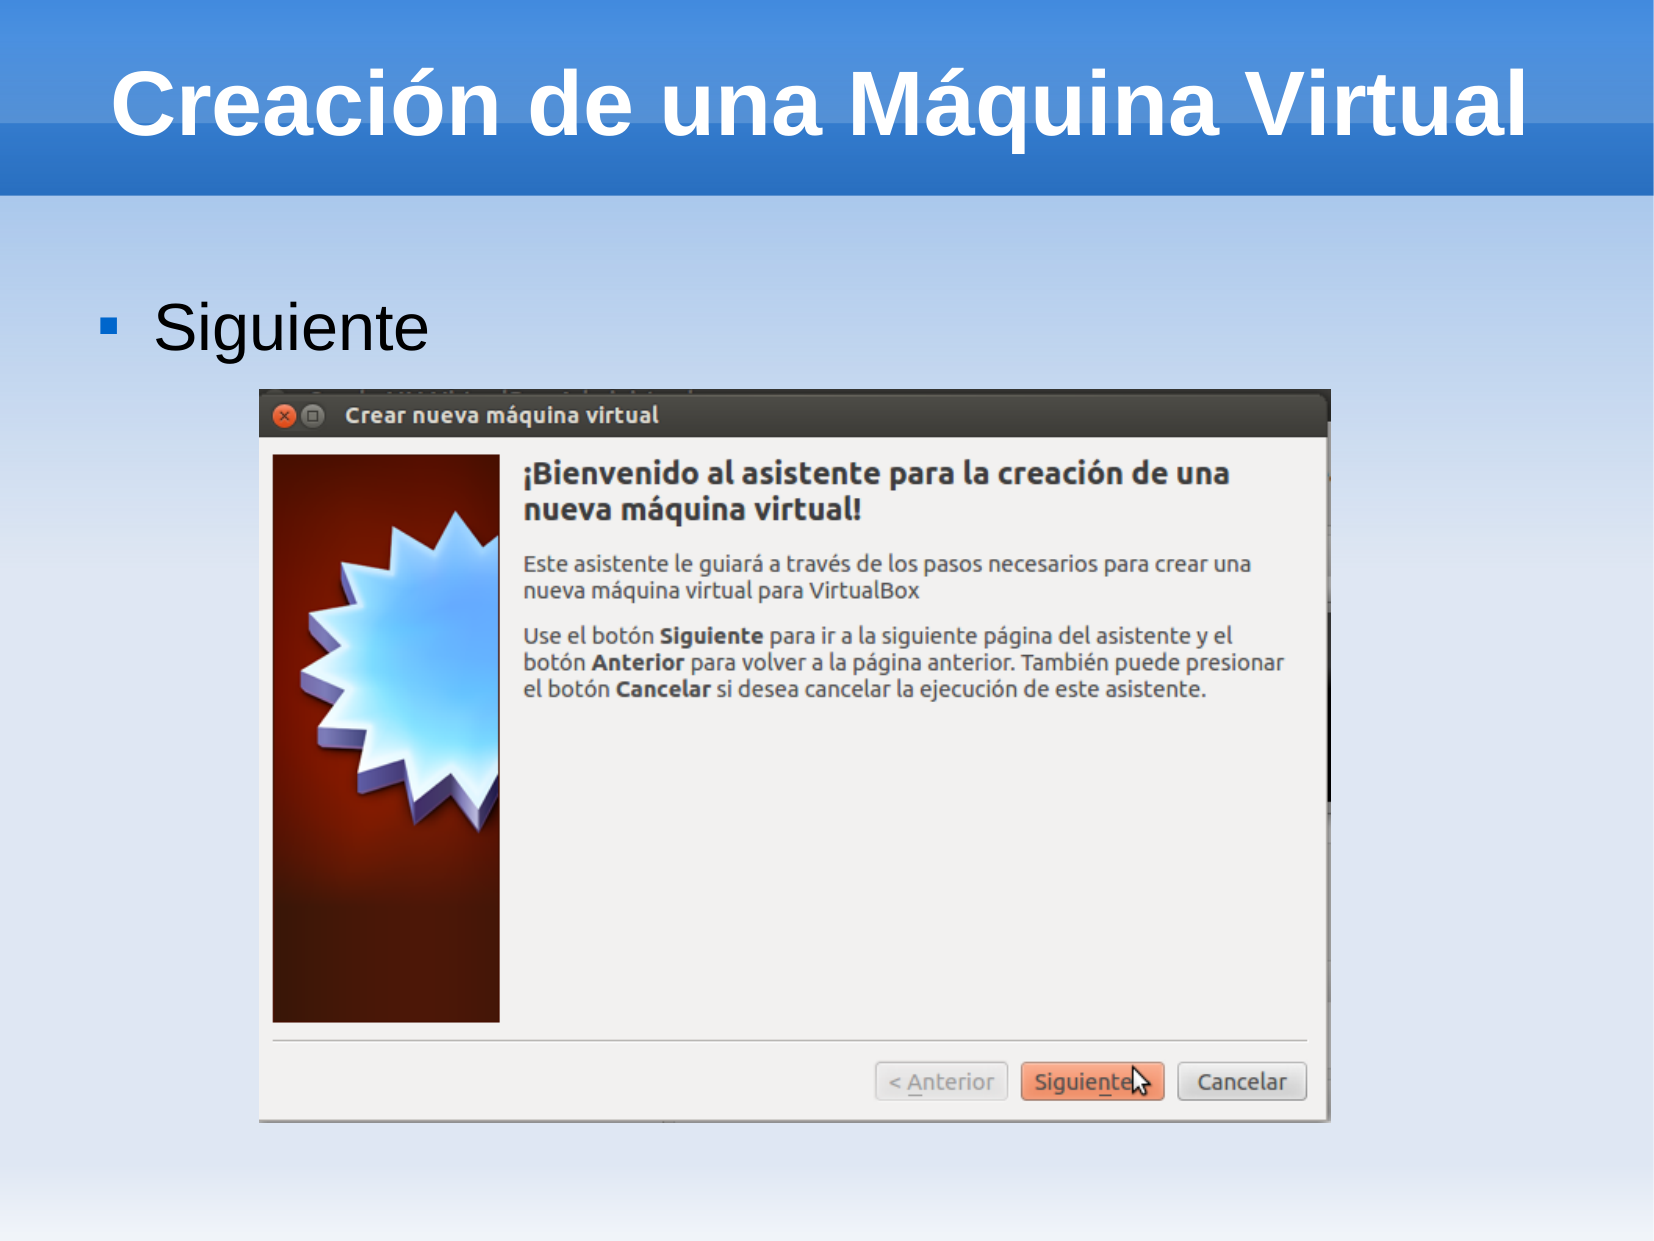

# Creación de una Máquina Virtual
Siguiente